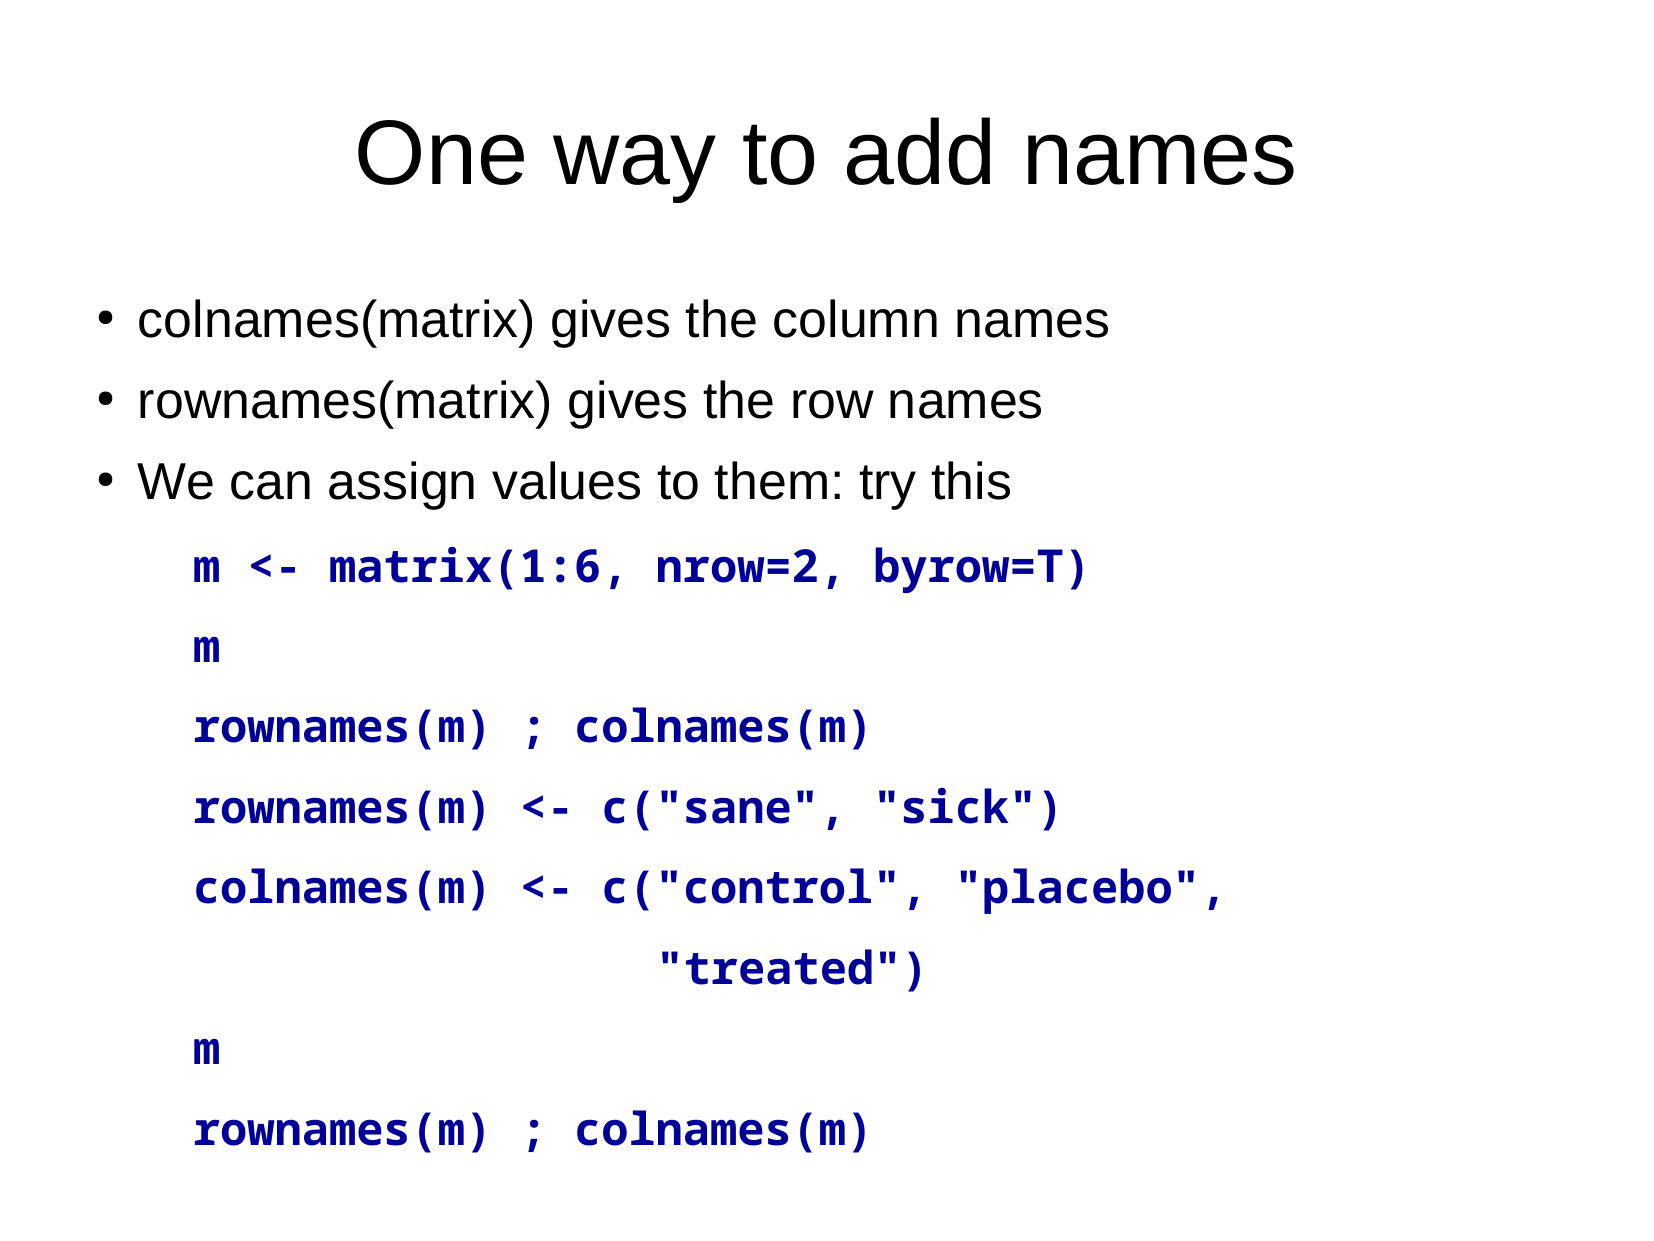

# One way to add names
colnames(matrix) gives the column names
rownames(matrix) gives the row names
We can assign values to them: try this
m <- matrix(1:6, nrow=2, byrow=T)
m
rownames(m) ; colnames(m)
rownames(m) <- c("sane", "sick")
colnames(m) <- c("control", "placebo",
 "treated")
m
rownames(m) ; colnames(m)